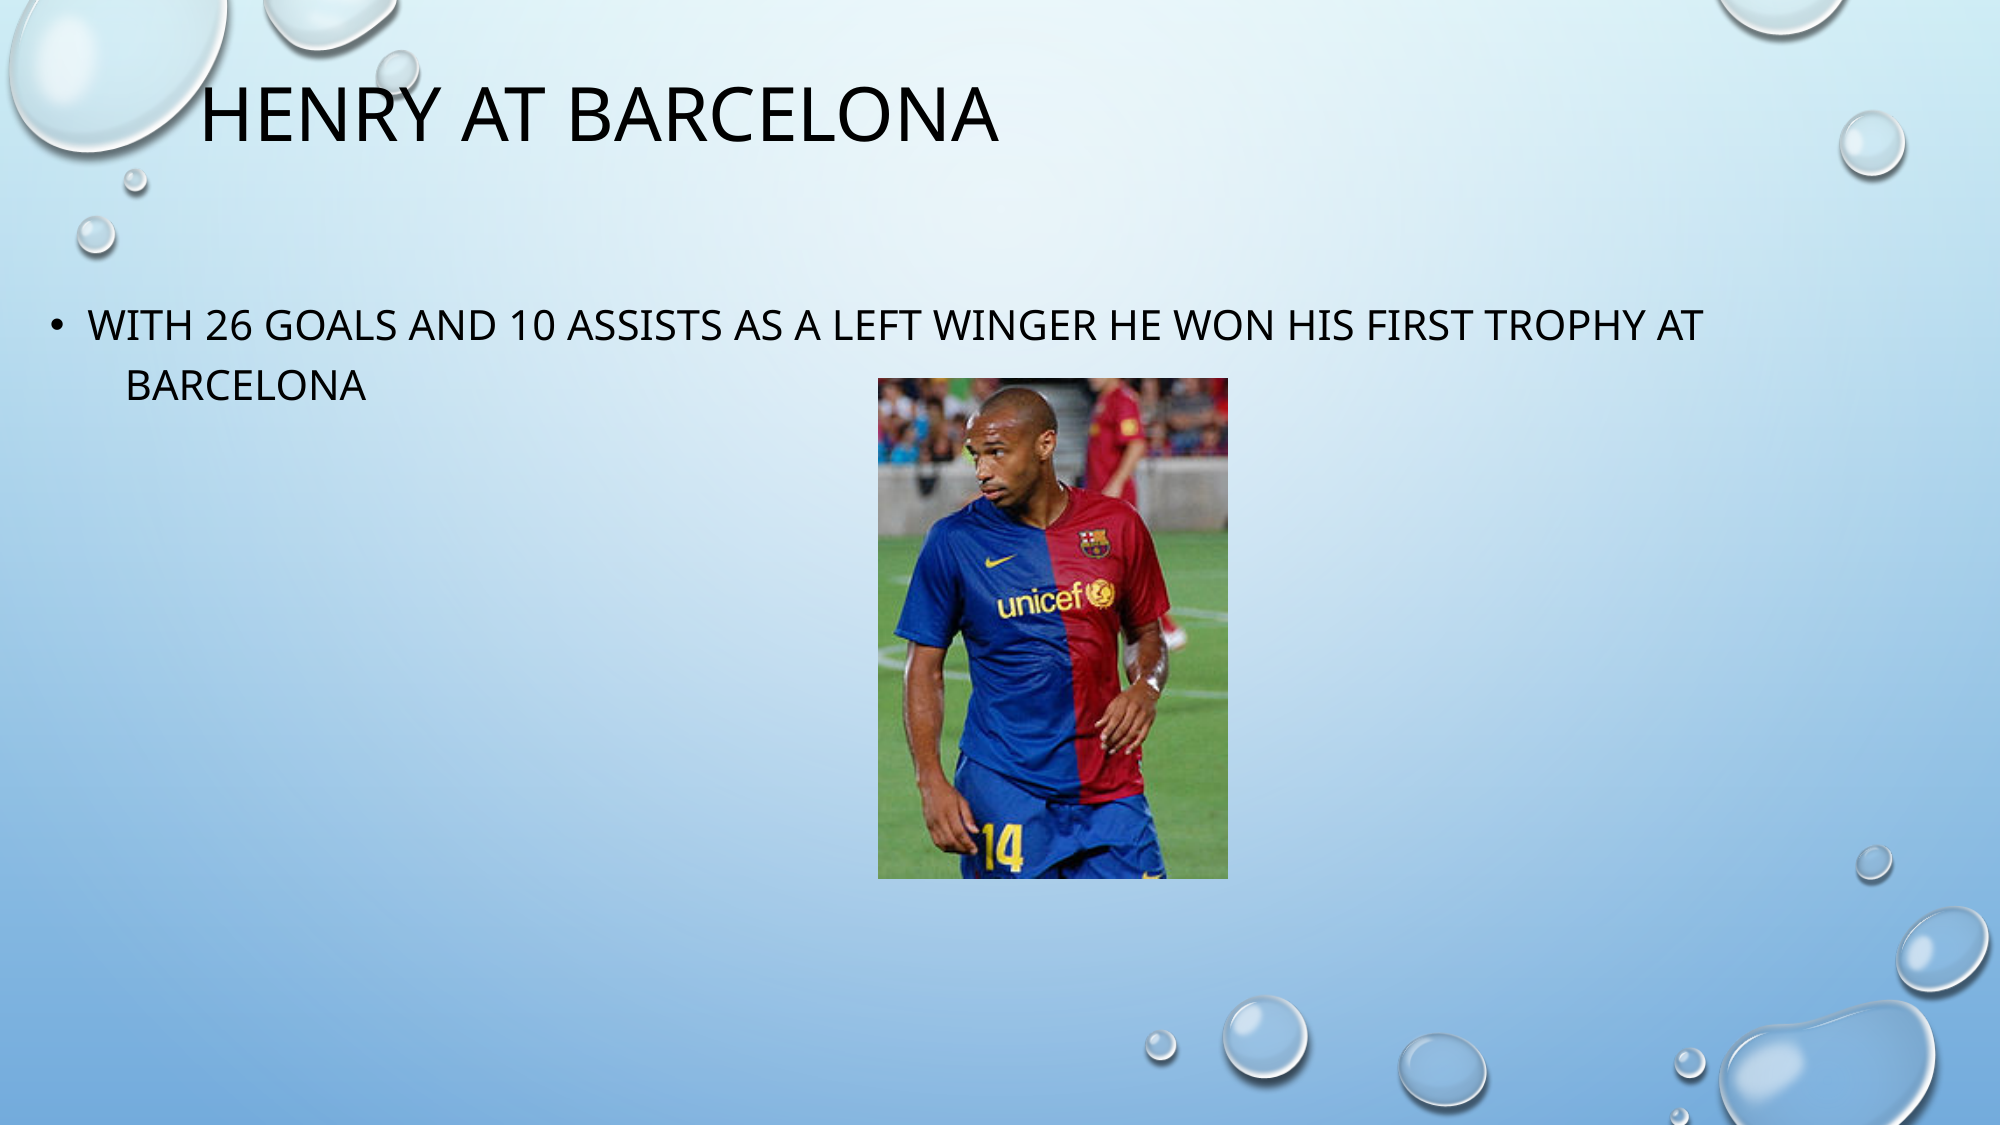

# Henry at barcelona
With 26 goals and 10 assists as a left winger he won his first trophy at barcelona